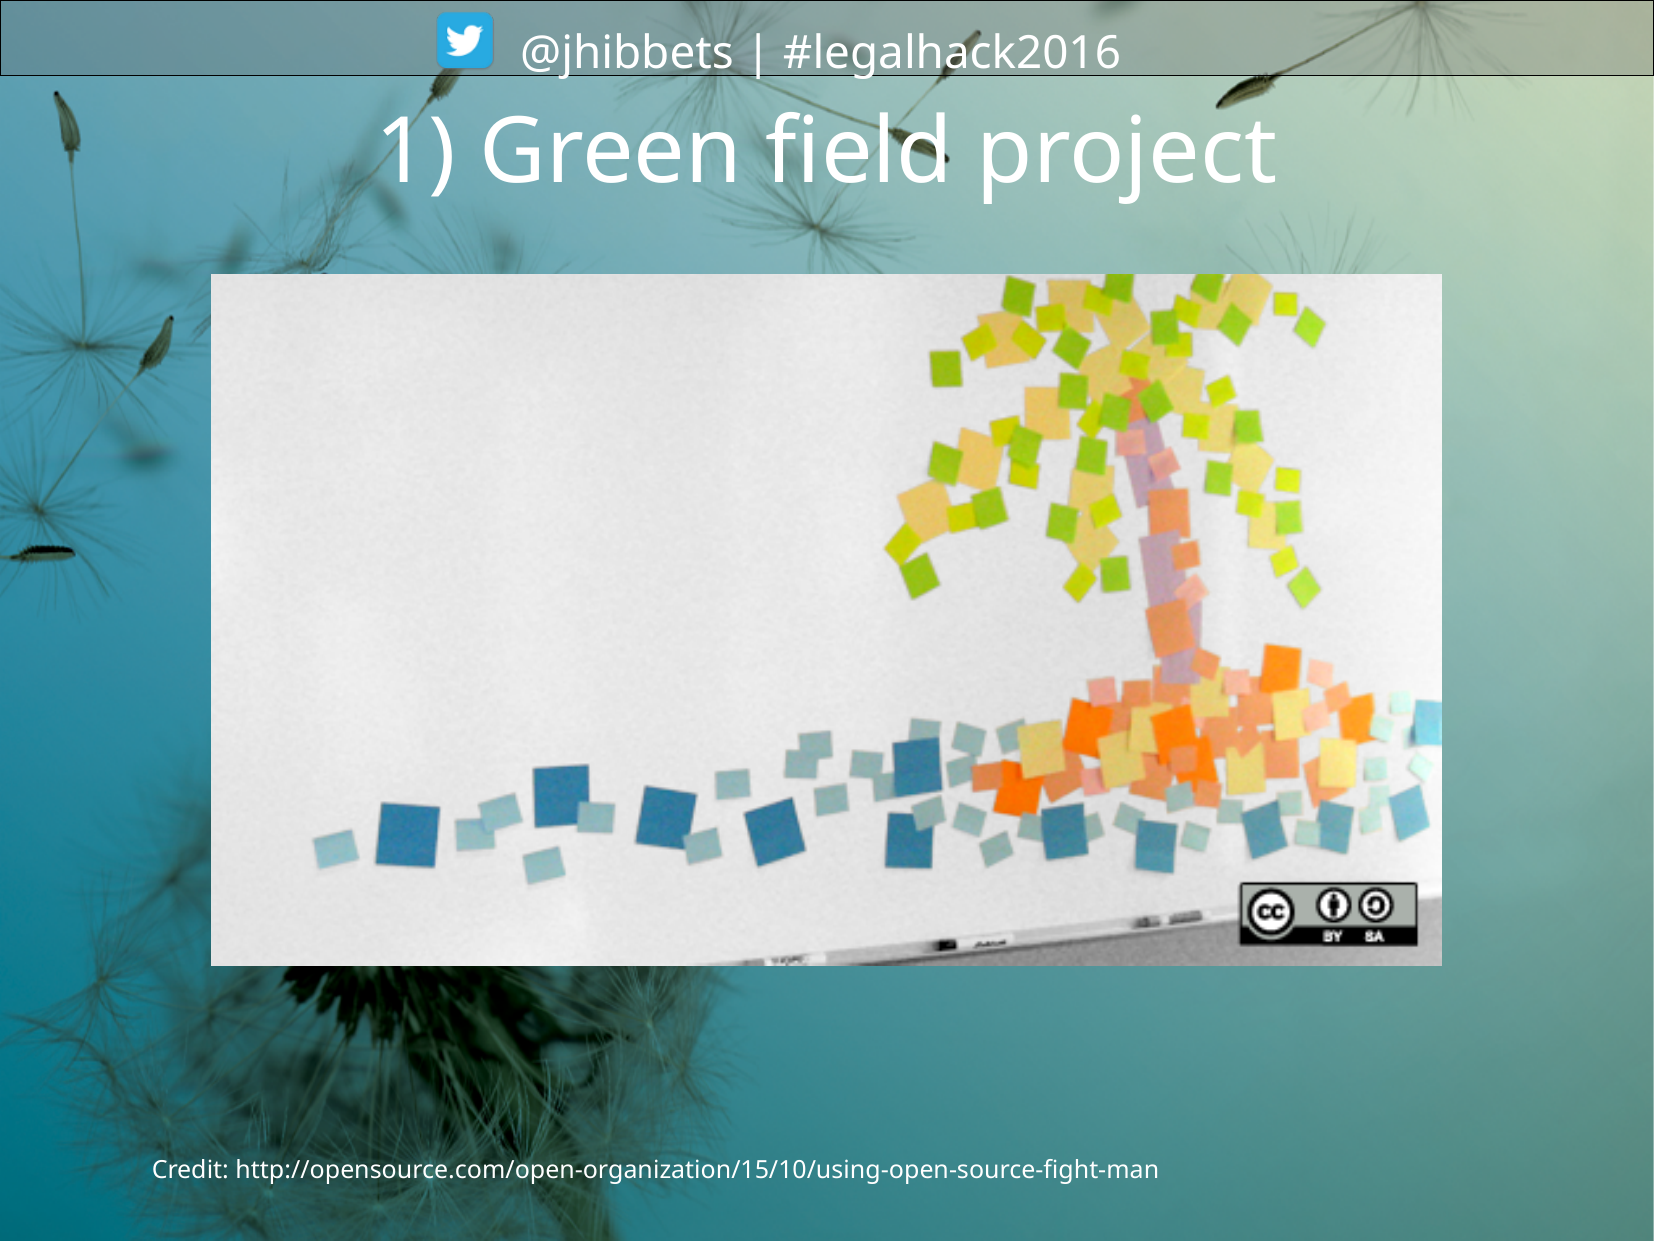

# 1) Green field project
Credit: http://opensource.com/open-organization/15/10/using-open-source-fight-man